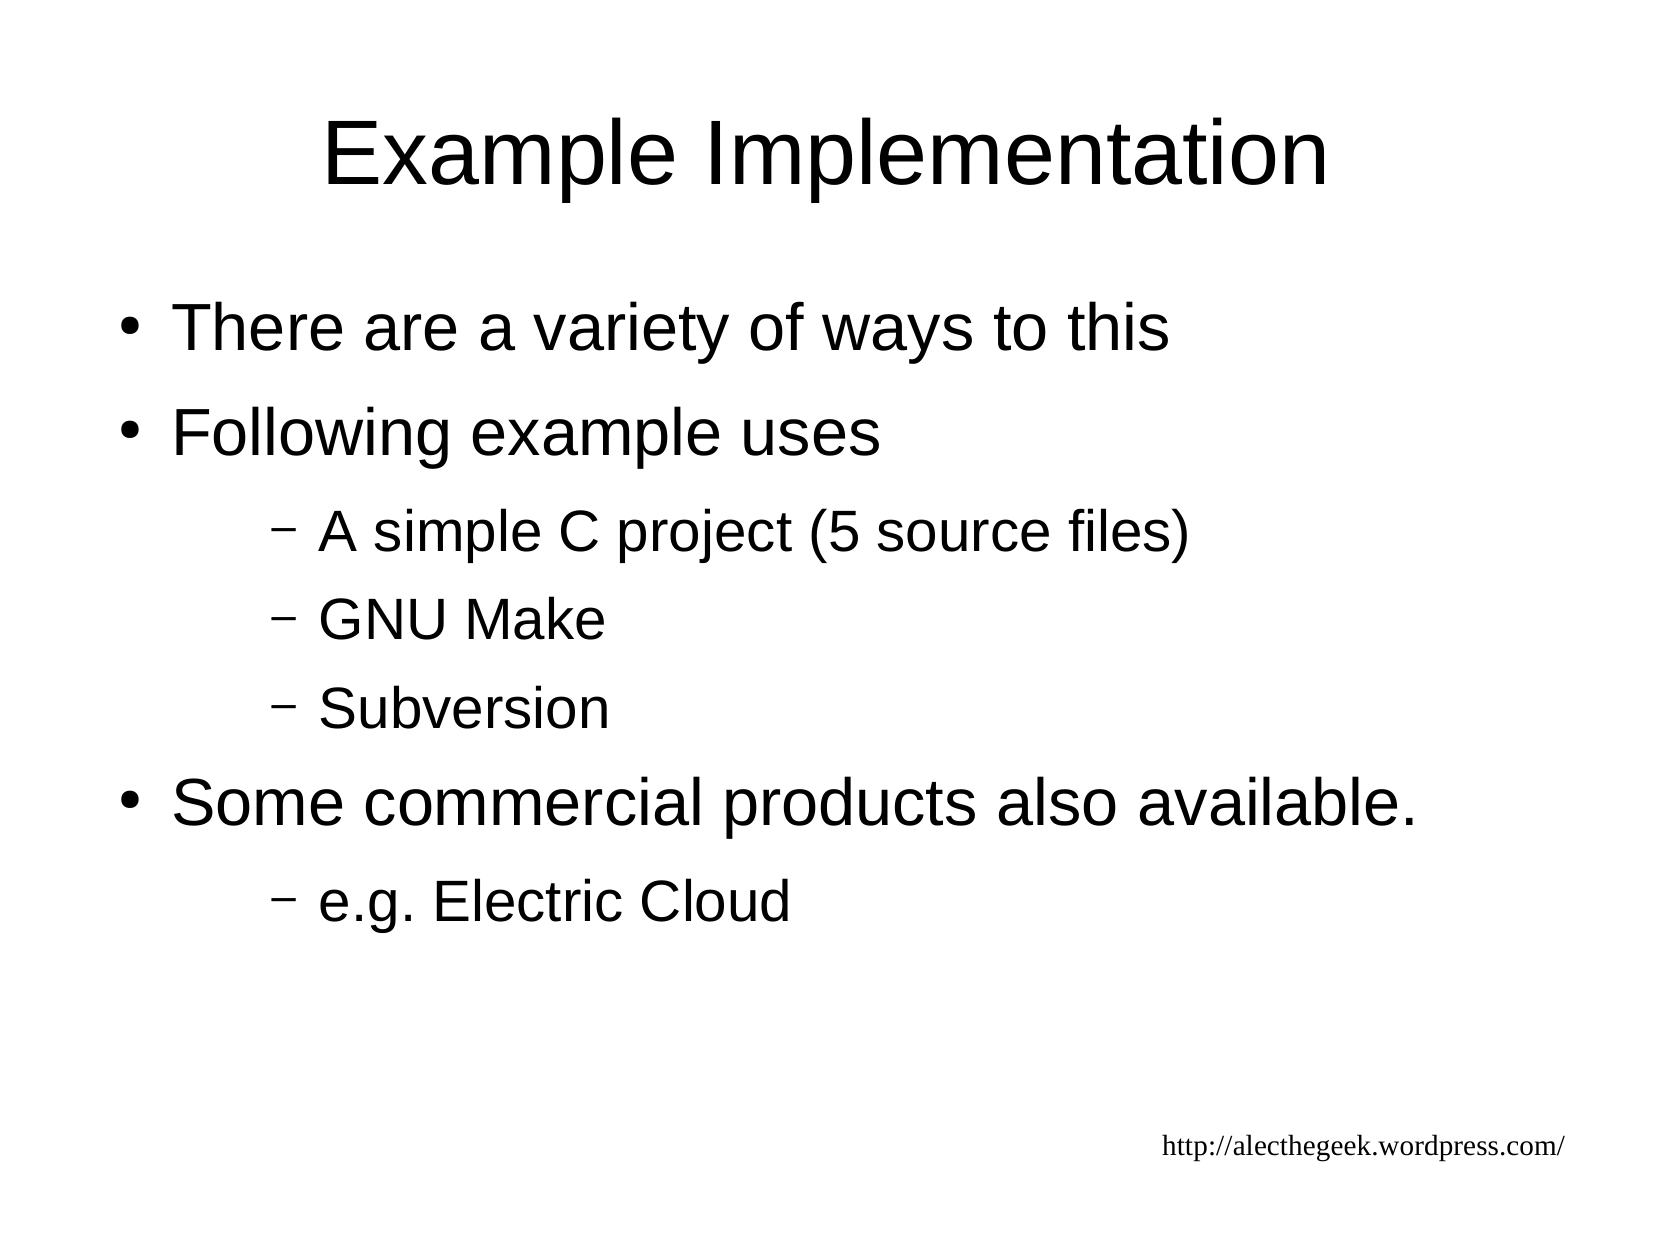

# Example Implementation
There are a variety of ways to this
Following example uses
A simple C project (5 source files)
GNU Make
Subversion
Some commercial products also available.
e.g. Electric Cloud
http://alecthegeek.wordpress.com/